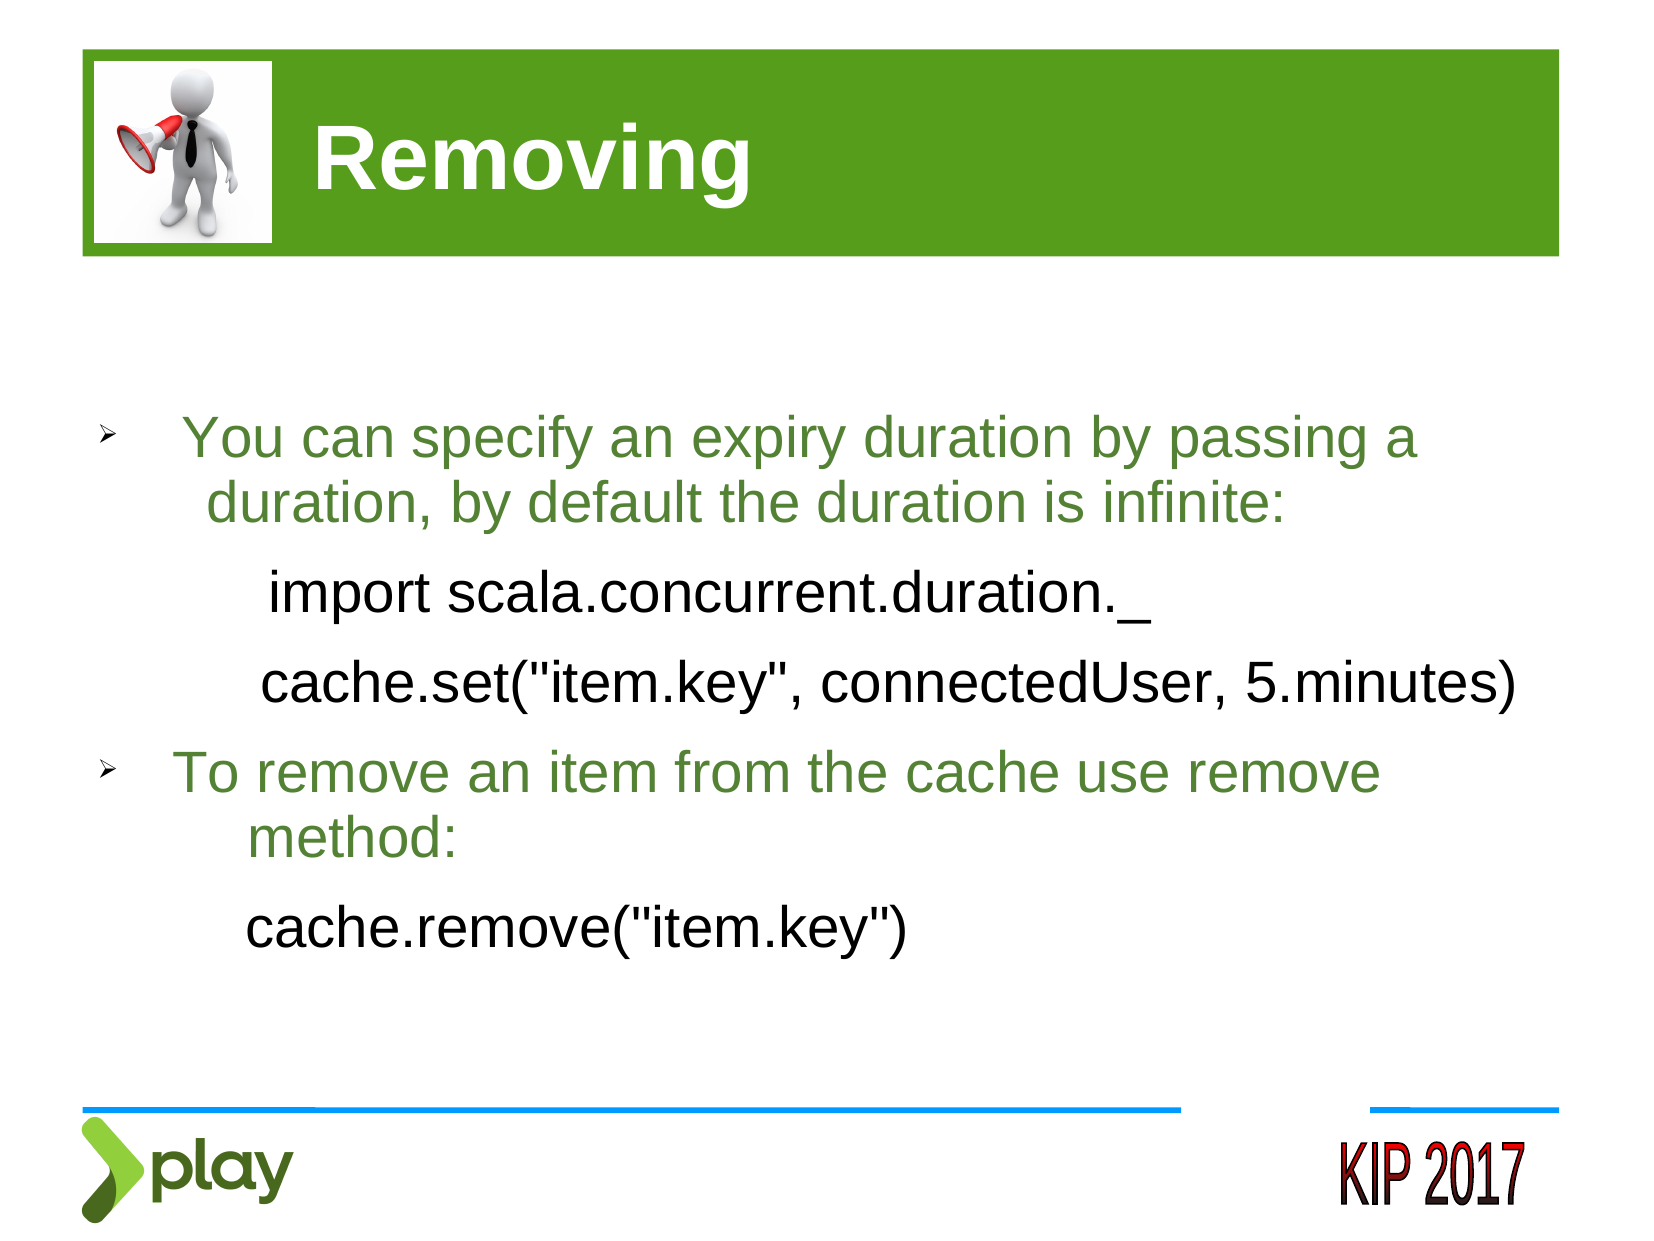

# Removing
 You can specify an expiry duration by passing a 		duration, by default the duration is infinite:
	 import scala.concurrent.duration._
 cache.set("item.key", connectedUser, 5.minutes)
To remove an item from the cache use remove method:
 	cache.remove("item.key")